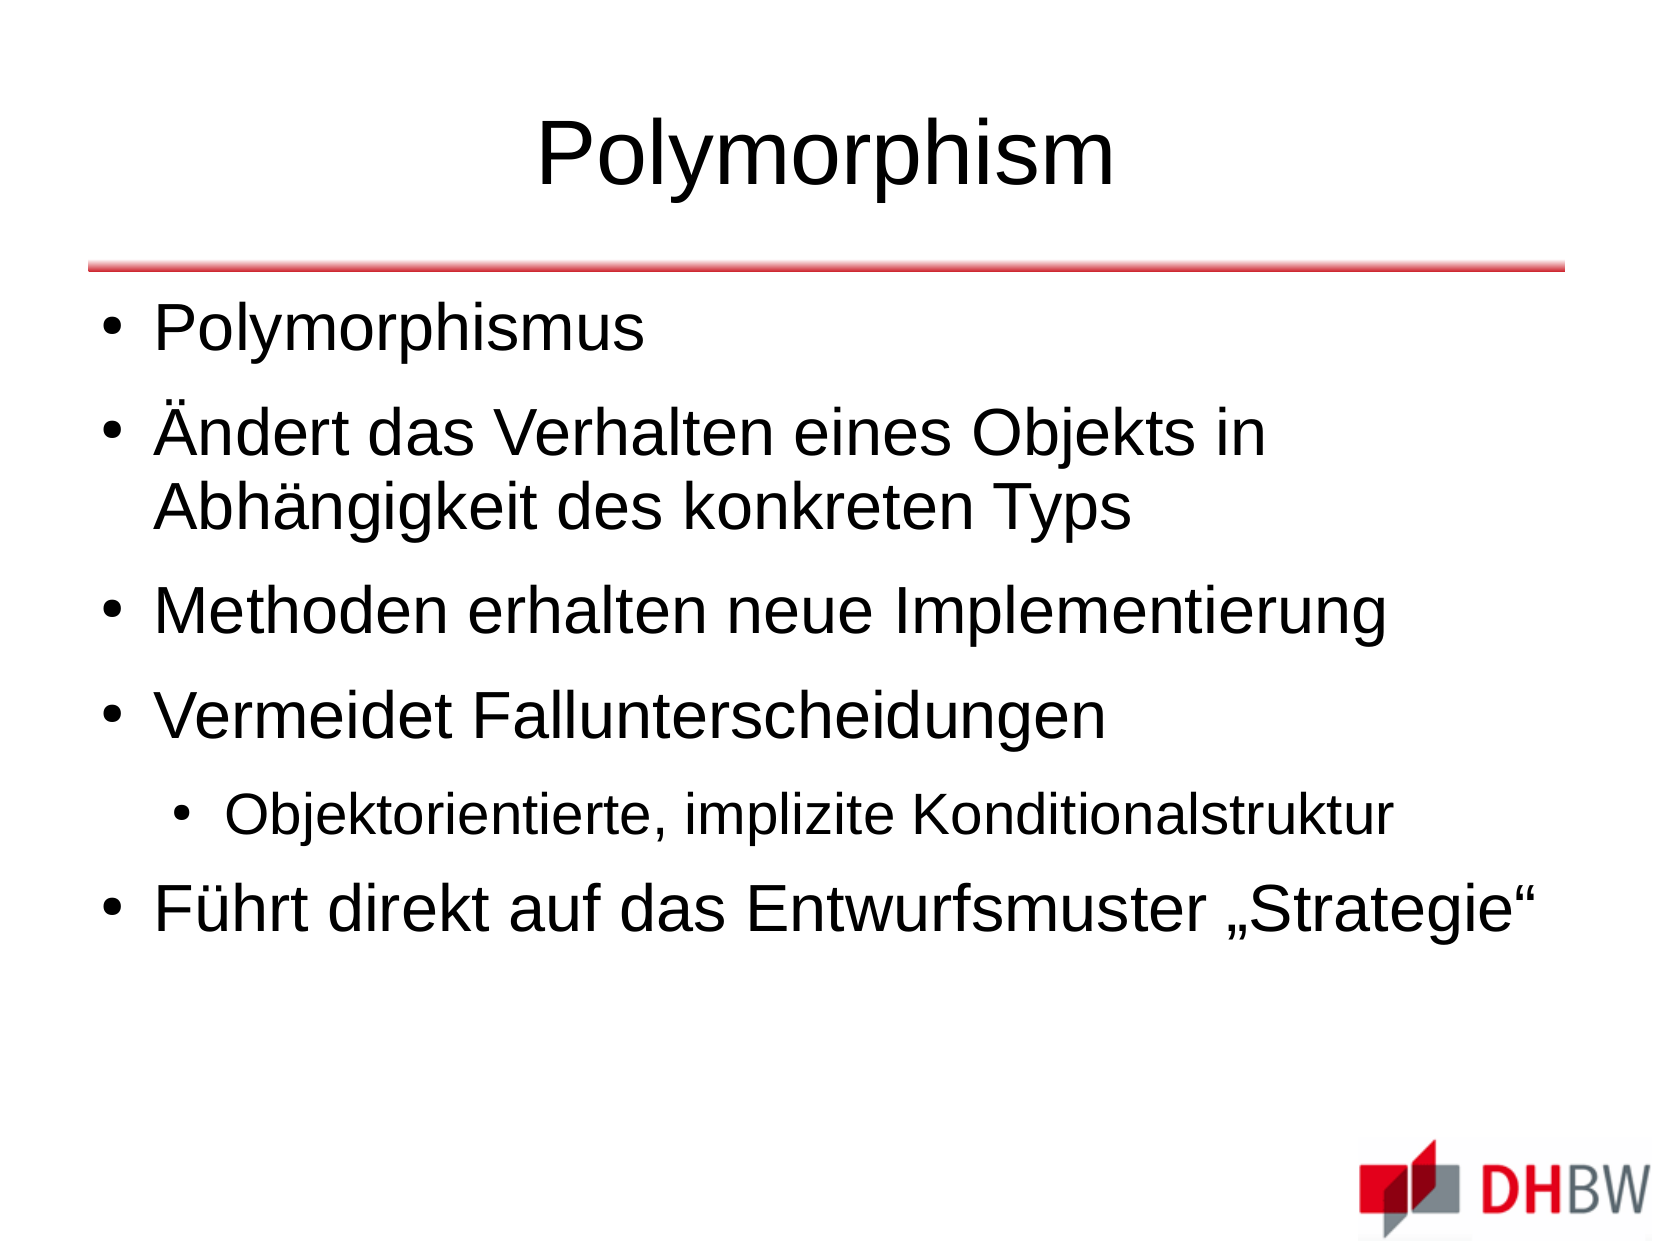

# Polymorphism
Polymorphismus
Ändert das Verhalten eines Objekts in Abhängigkeit des konkreten Typs
Methoden erhalten neue Implementierung
Vermeidet Fallunterscheidungen
Objektorientierte, implizite Konditionalstruktur
Führt direkt auf das Entwurfsmuster „Strategie“